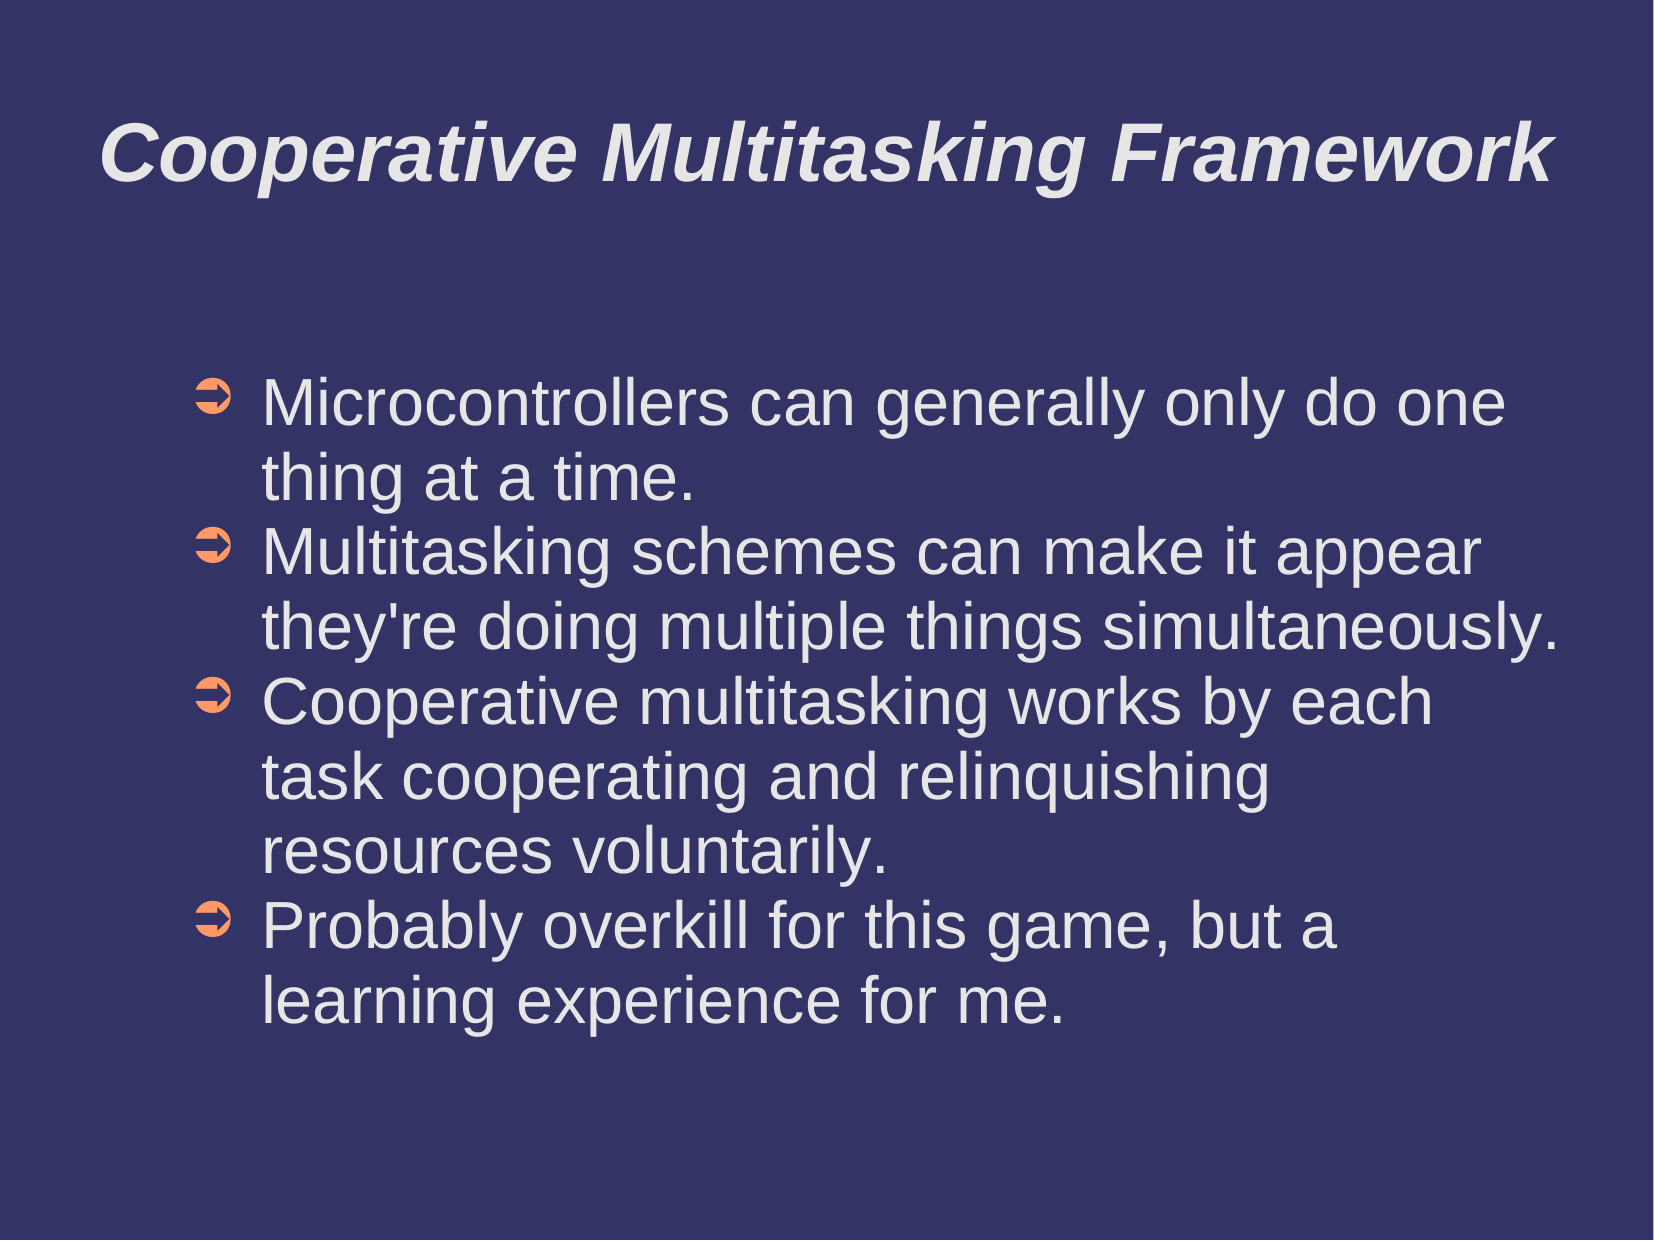

# Cooperative Multitasking Framework
Microcontrollers can generally only do one thing at a time.
Multitasking schemes can make it appear they're doing multiple things simultaneously.
Cooperative multitasking works by each task cooperating and relinquishing resources voluntarily.
Probably overkill for this game, but a learning experience for me.